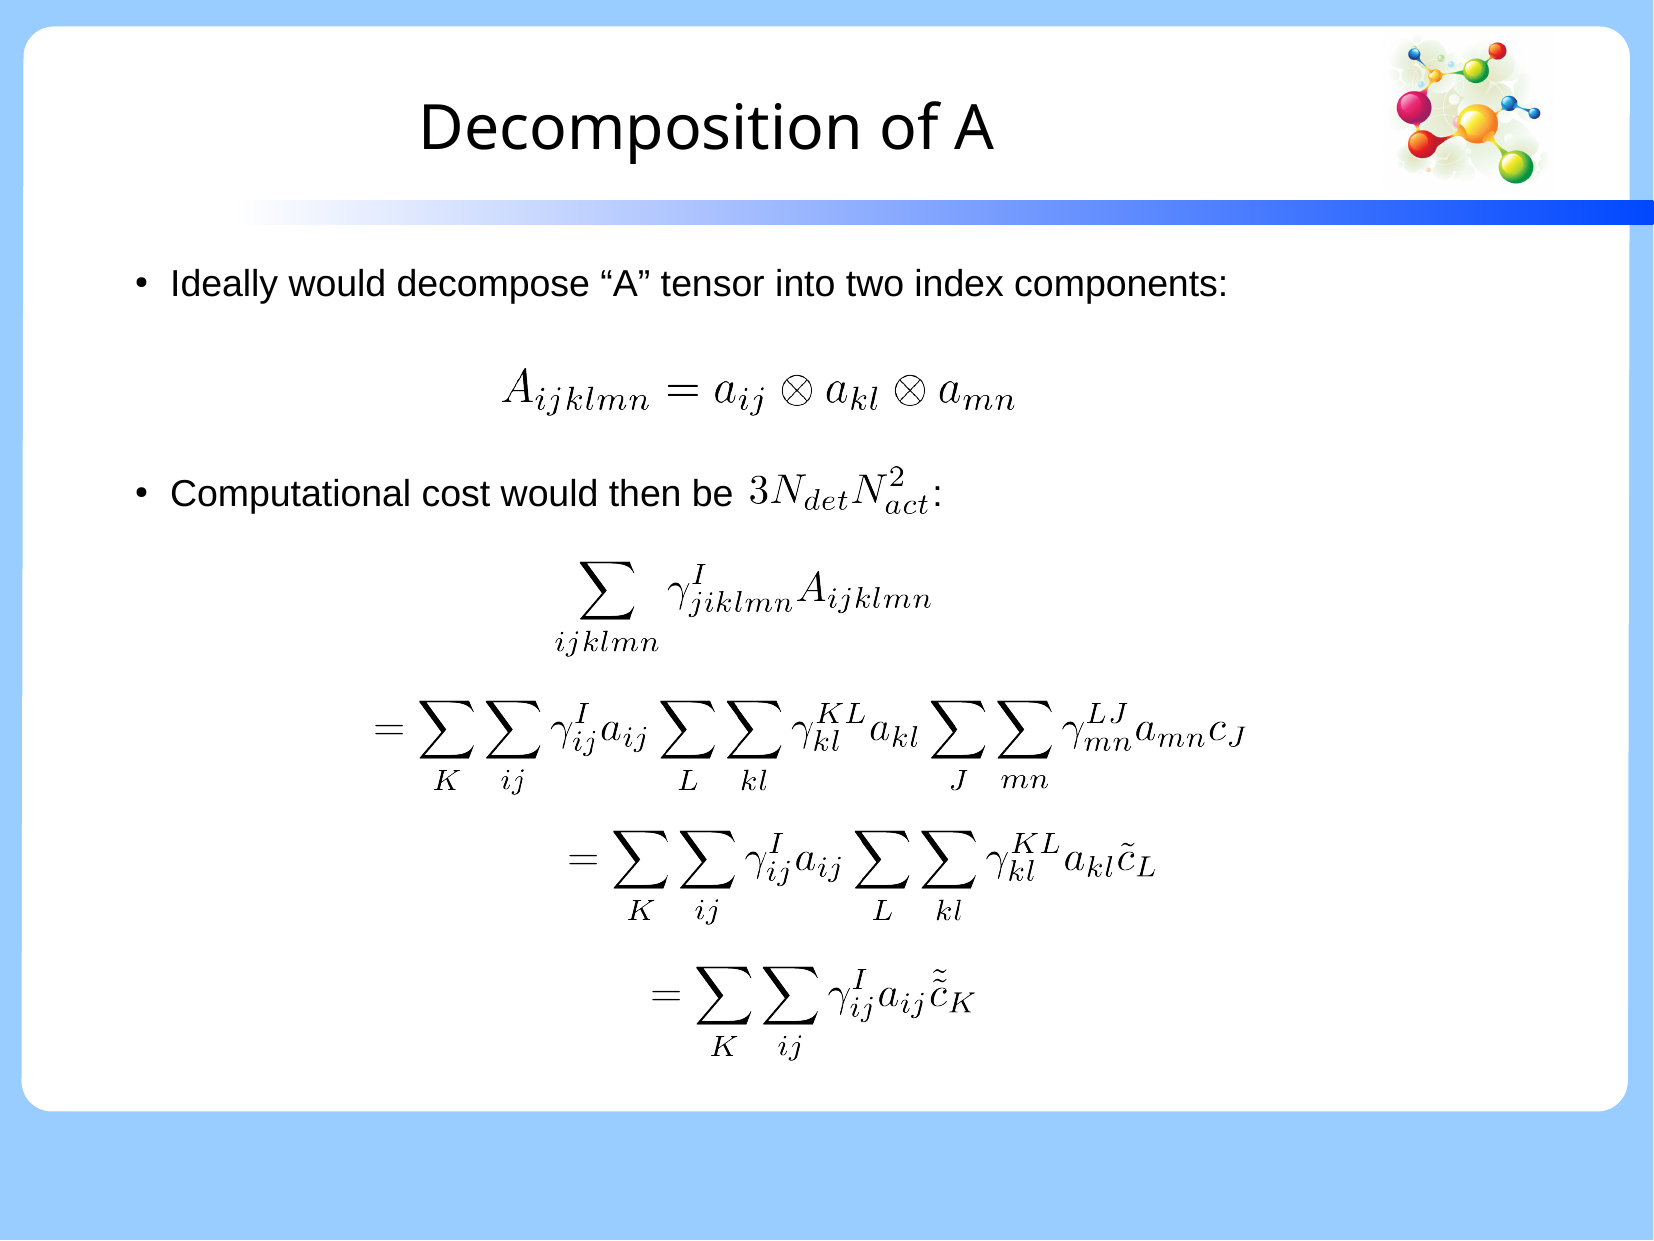

# Decomposition of A
Ideally would decompose “A” tensor into two index components:
Computational cost would then be :